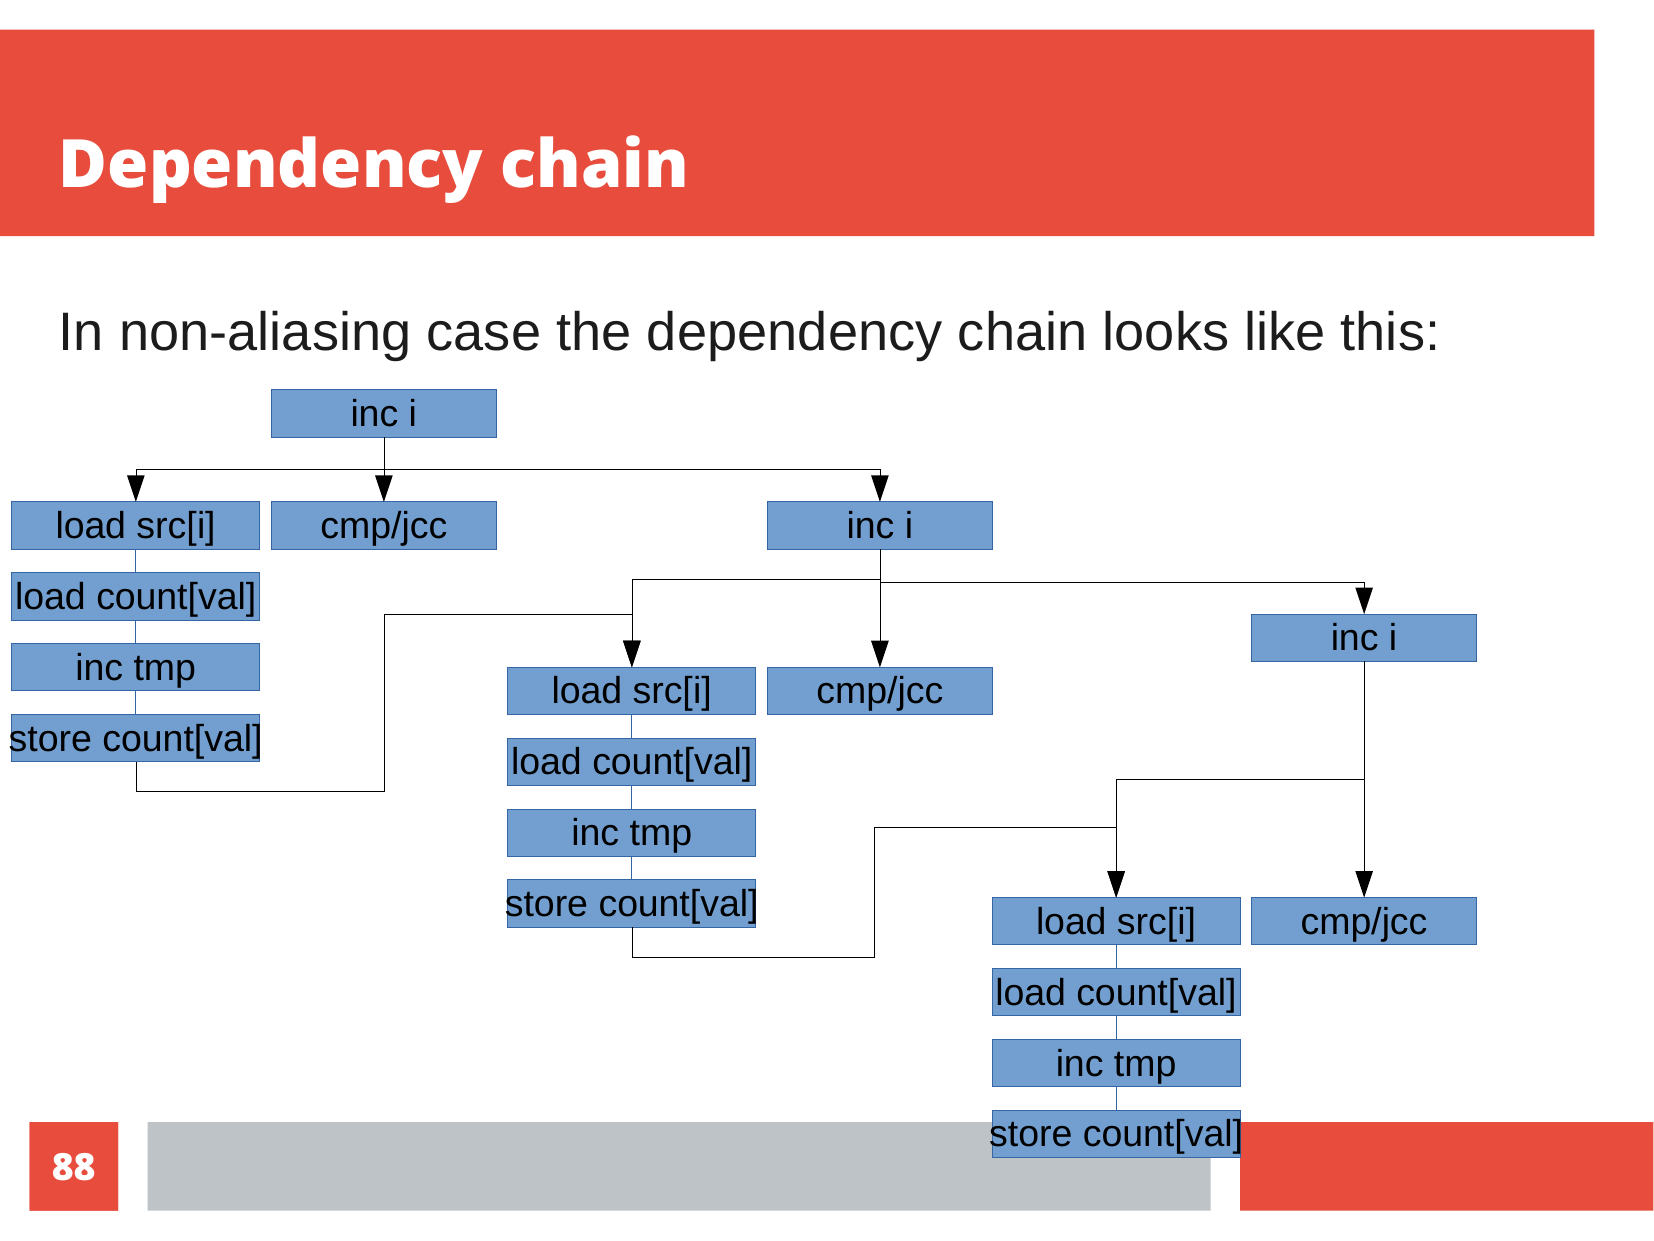

# Dependency chain
In non-aliasing case the dependency chain looks like this:
inc i
load src[i]
cmp/jcc
inc i
load count[val]
inc i
inc tmp
load src[i]
cmp/jcc
store count[val]
load count[val]
inc tmp
store count[val]
load src[i]
cmp/jcc
load count[val]
inc tmp
store count[val]
88